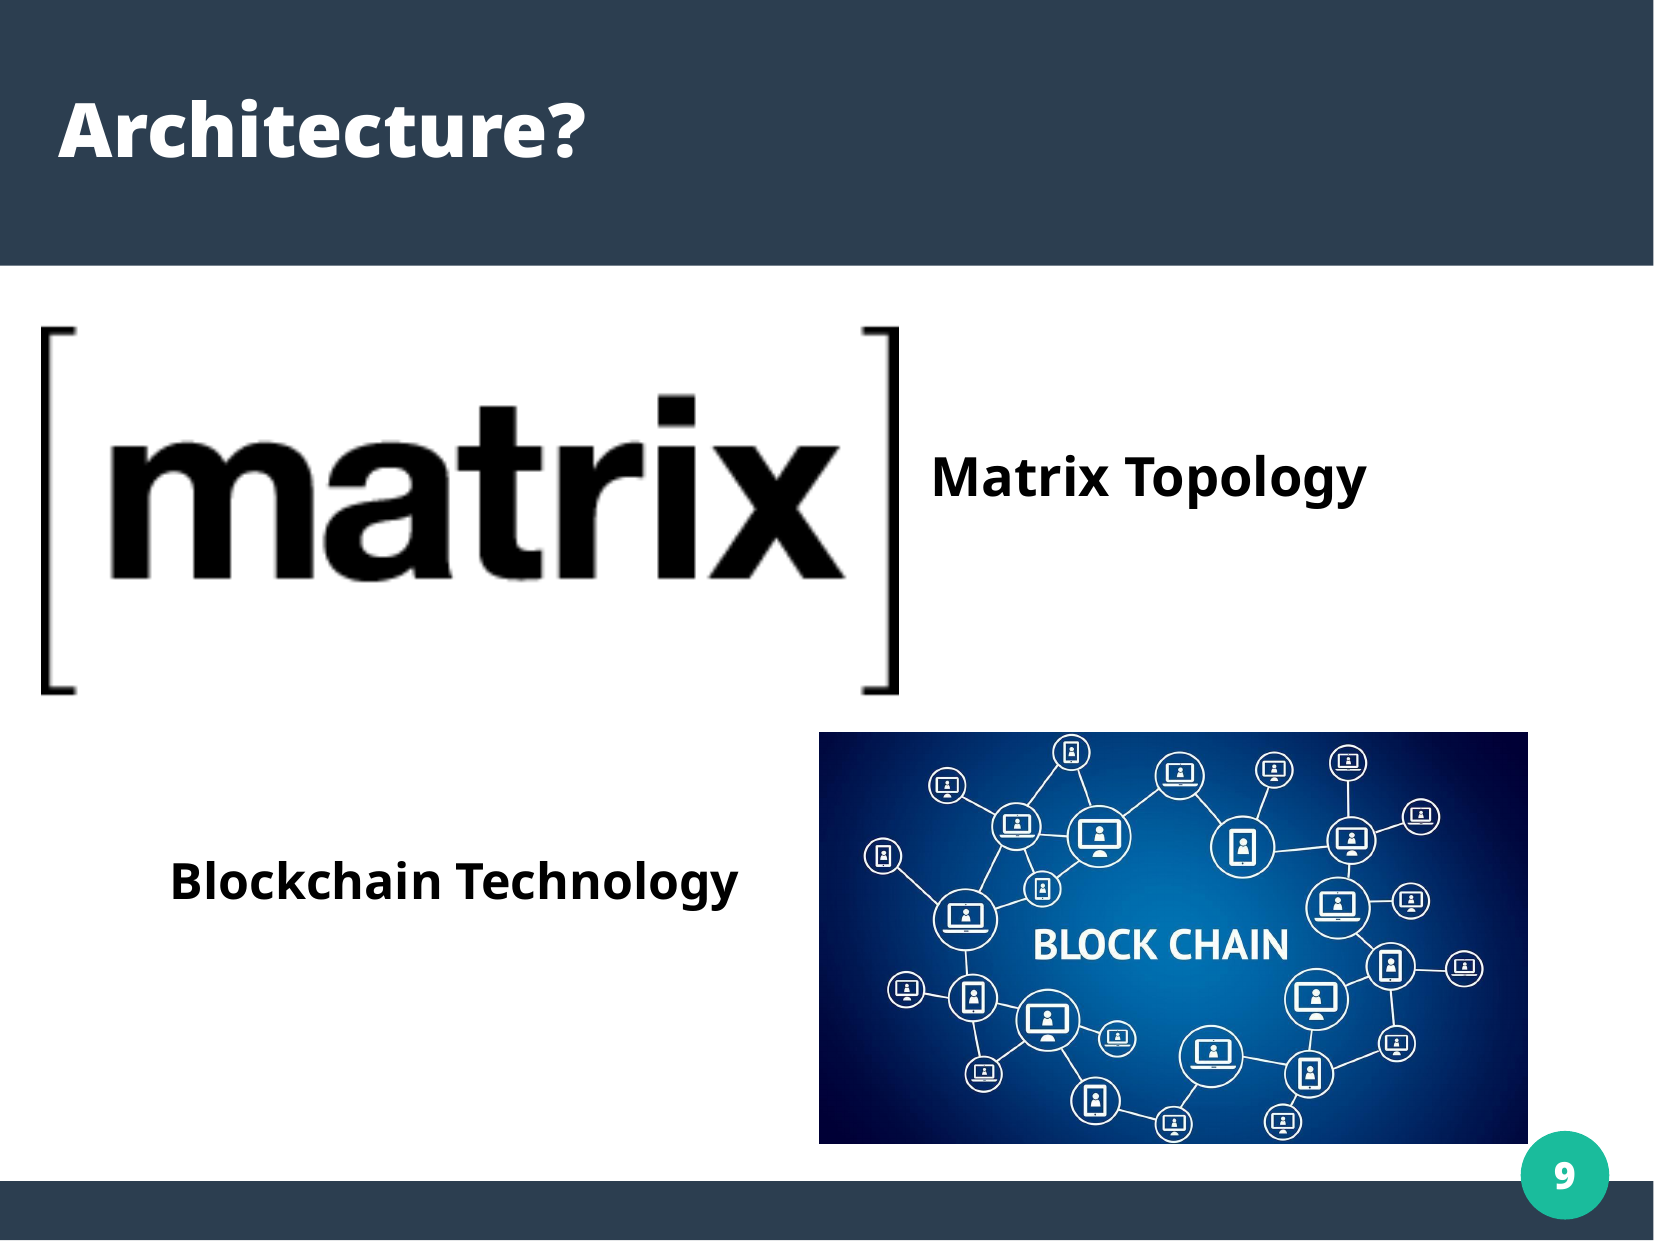

# Architecture?
Matrix Topology
Blockchain Technology
9